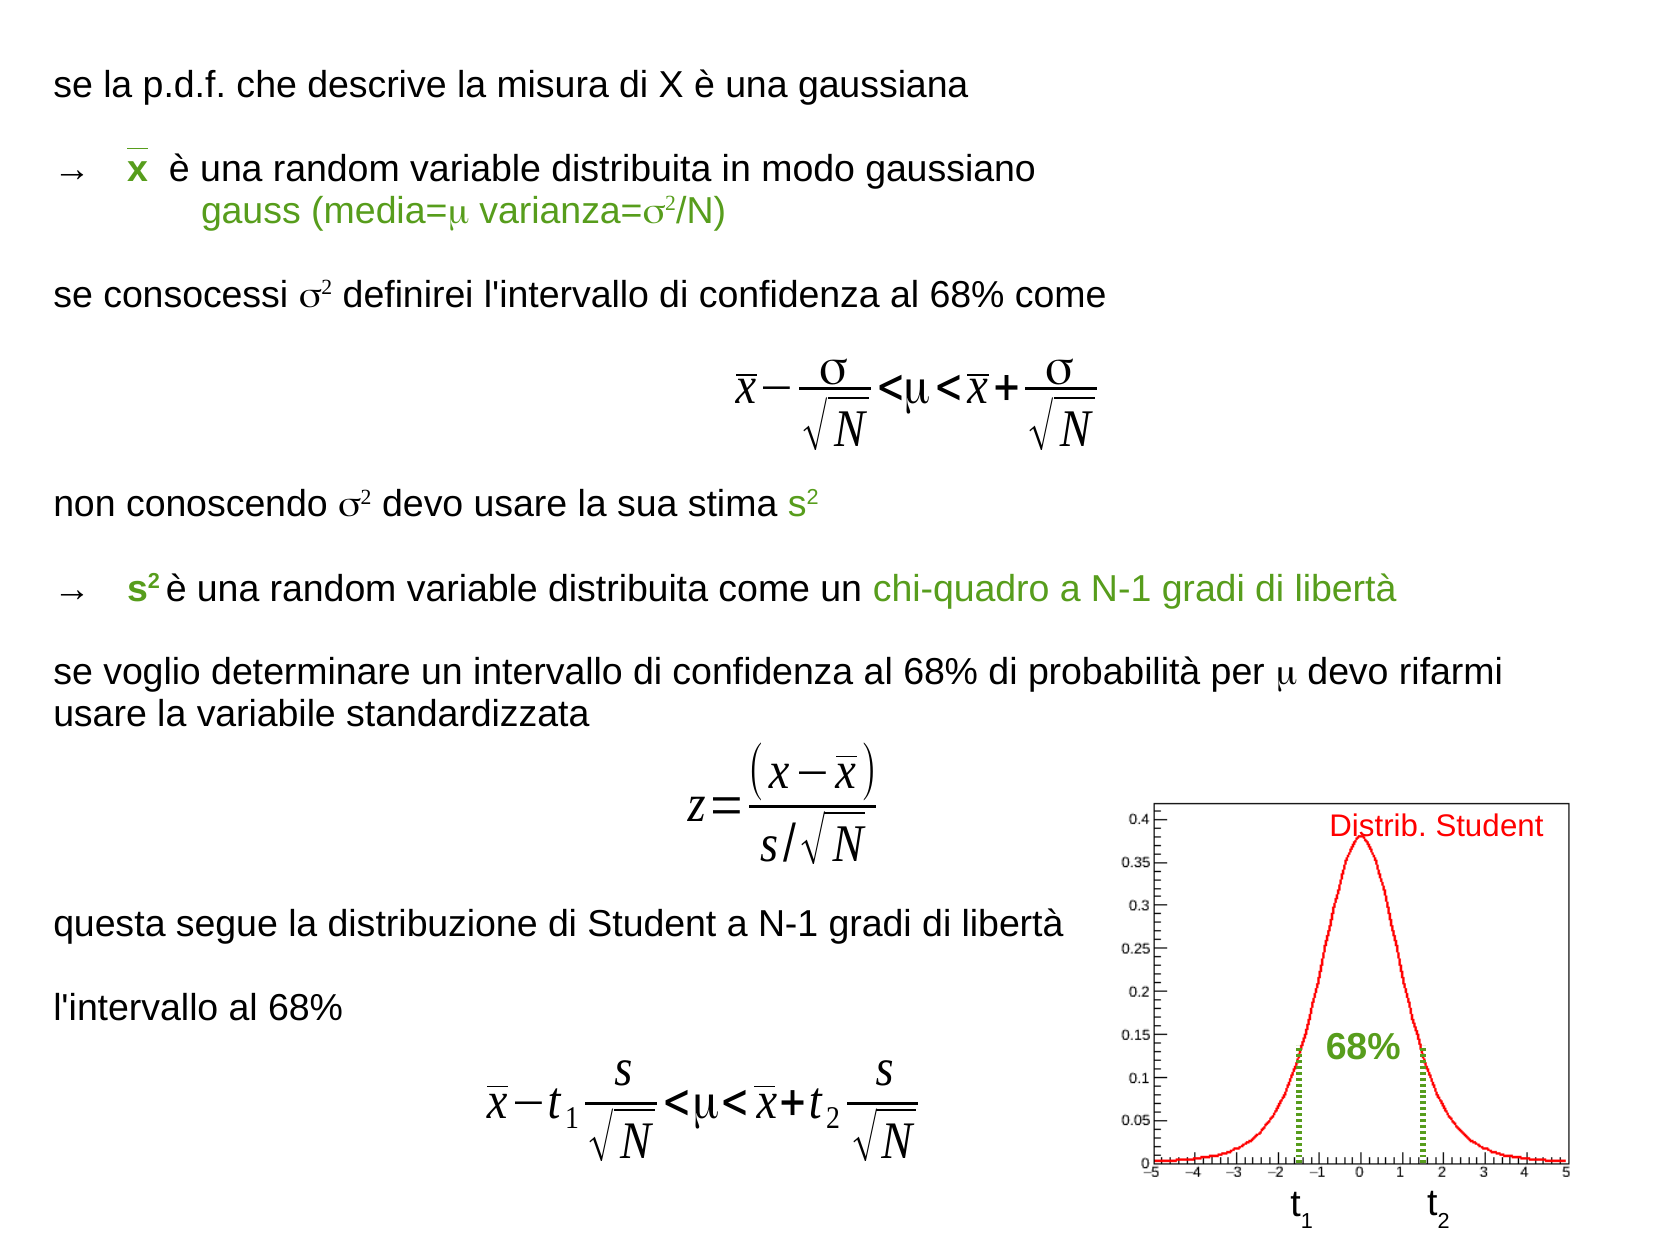

se la p.d.f. che descrive la misura di X è una gaussiana
→	x è una random variable distribuita in modo gaussiano
		gauss (media=m varianza=s2/N)
se consocessi s2 definirei l'intervallo di confidenza al 68% come
non conoscendo s2 devo usare la sua stima s2
→	s2 è una random variable distribuita come un chi-quadro a N-1 gradi di libertà
se voglio determinare un intervallo di confidenza al 68% di probabilità per m devo rifarmi
usare la variabile standardizzata
questa segue la distribuzione di Student a N-1 gradi di libertà
l'intervallo al 68%
Distrib. Student
68%
t2
t1